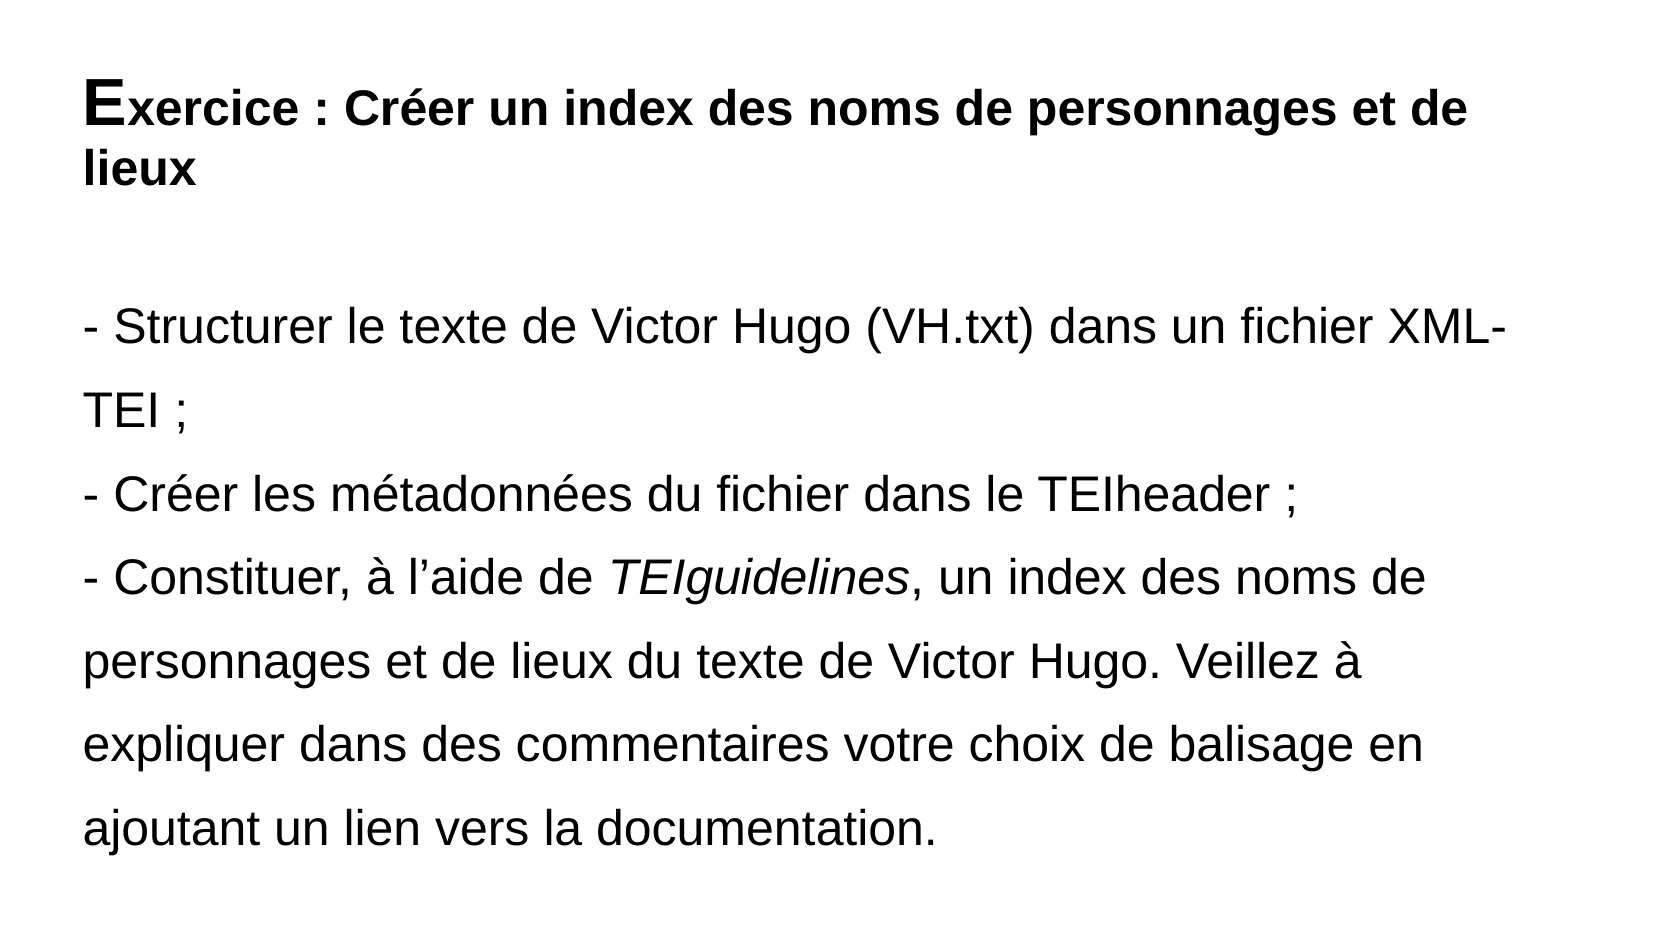

# Exercice : Créer un index des noms de personnages et de lieux
- Structurer le texte de Victor Hugo (VH.txt) dans un fichier XML-TEI ;
- Créer les métadonnées du fichier dans le TEIheader ;
- Constituer, à l’aide de TEIguidelines, un index des noms de personnages et de lieux du texte de Victor Hugo. Veillez à expliquer dans des commentaires votre choix de balisage en ajoutant un lien vers la documentation.